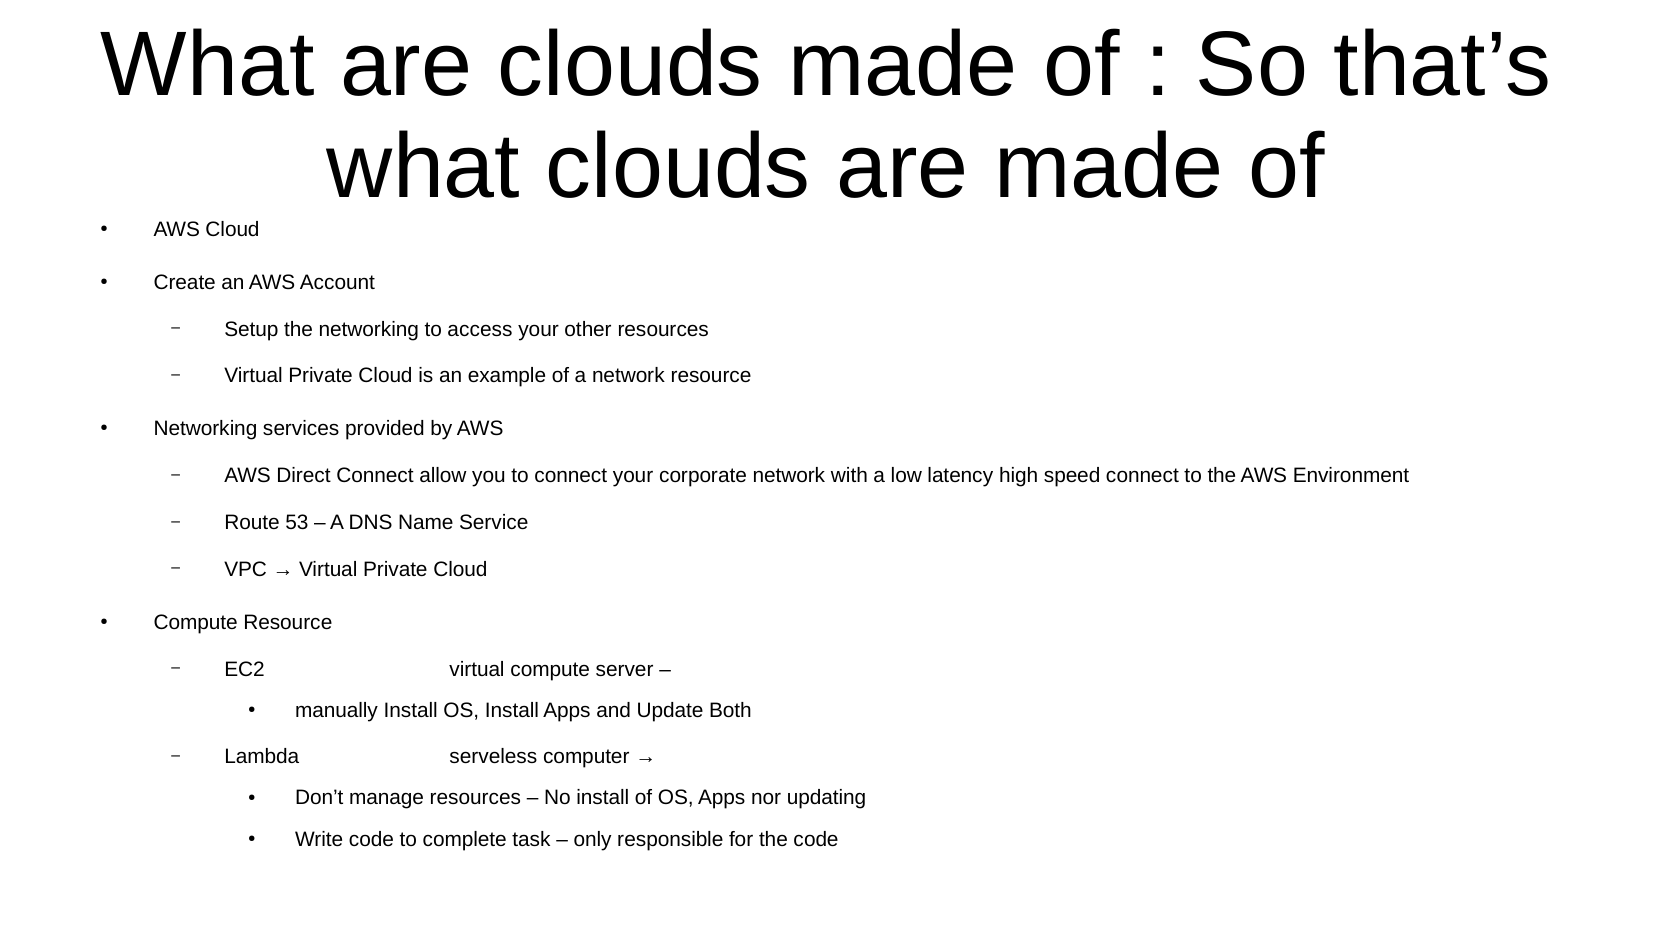

# What are clouds made of : So that’s what clouds are made of
AWS Cloud
Create an AWS Account
Setup the networking to access your other resources
Virtual Private Cloud is an example of a network resource
Networking services provided by AWS
AWS Direct Connect allow you to connect your corporate network with a low latency high speed connect to the AWS Environment
Route 53 – A DNS Name Service
VPC → Virtual Private Cloud
Compute Resource
EC2			virtual compute server –
manually Install OS, Install Apps and Update Both
Lambda			serveless computer →
Don’t manage resources – No install of OS, Apps nor updating
Write code to complete task – only responsible for the code